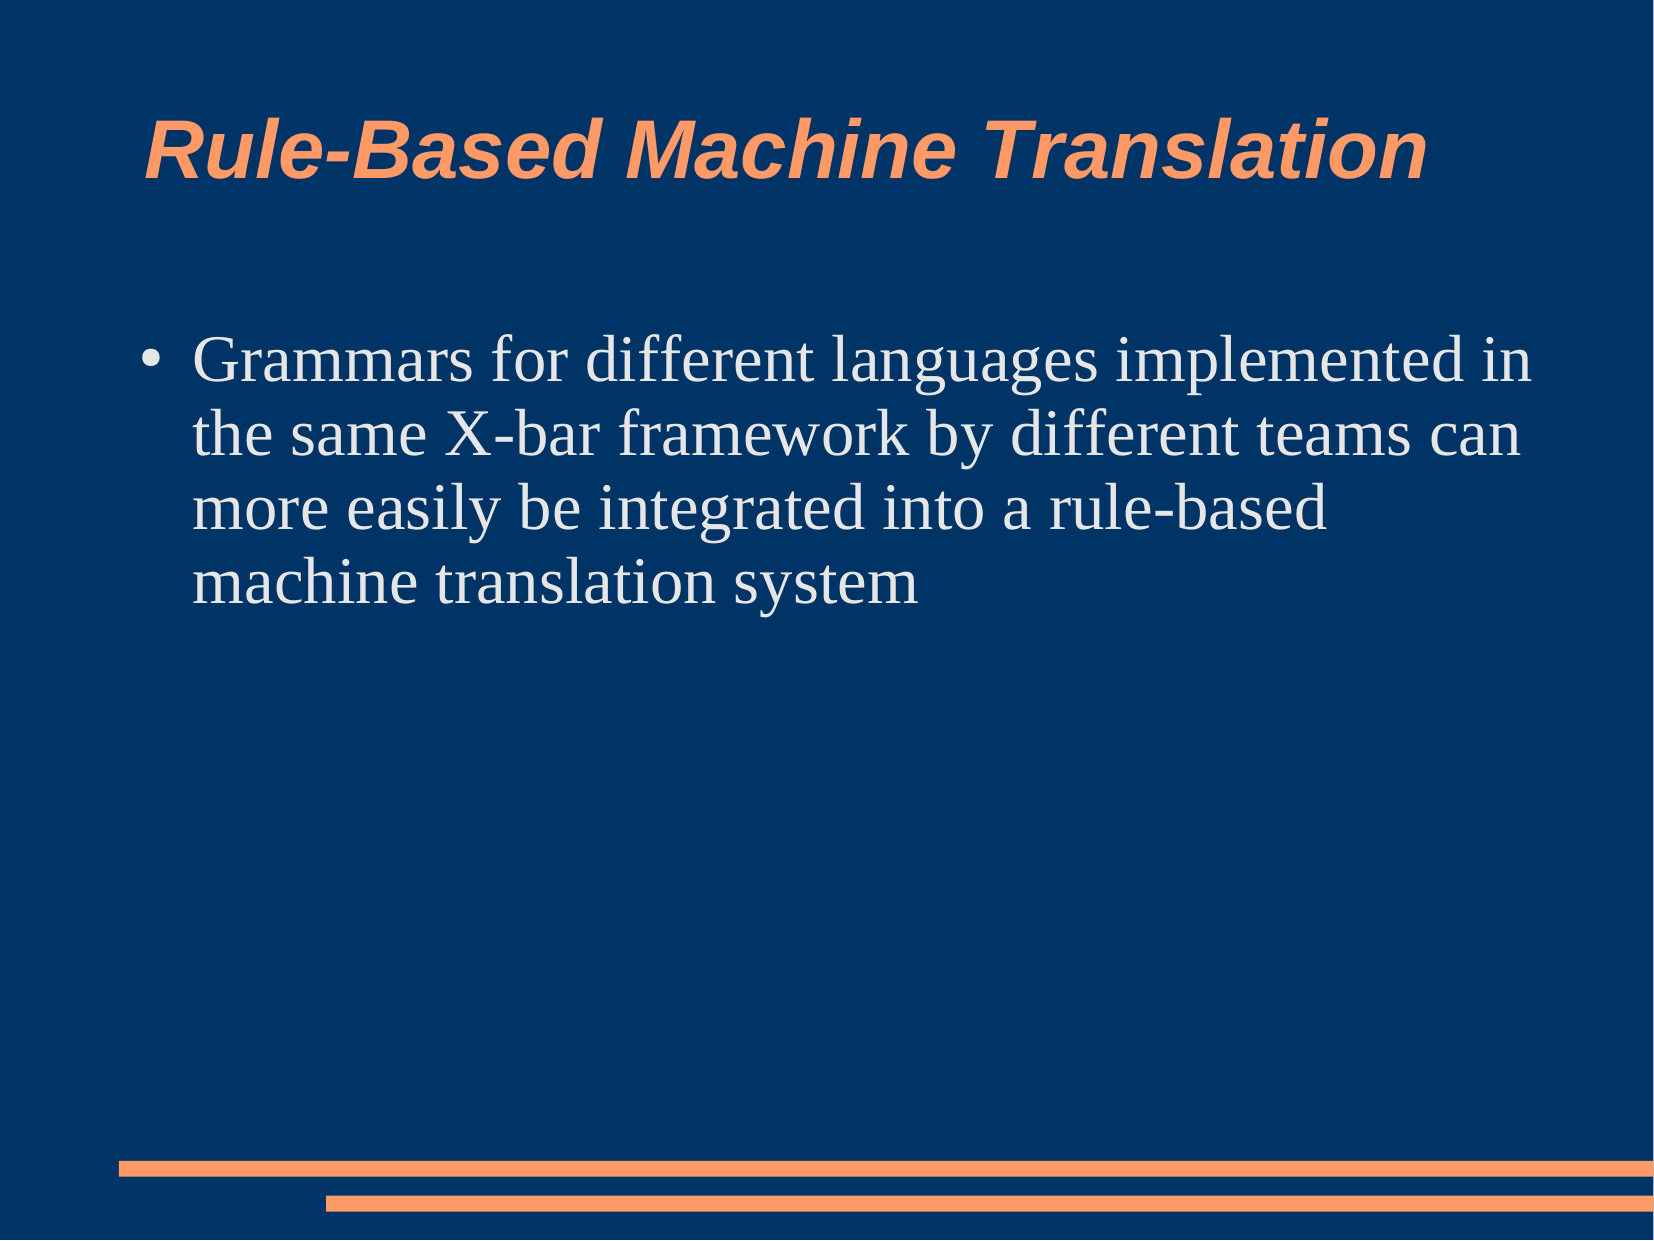

# Rule-Based Machine Translation
Grammars for different languages implemented in the same X-bar framework by different teams can more easily be integrated into a rule-based machine translation system